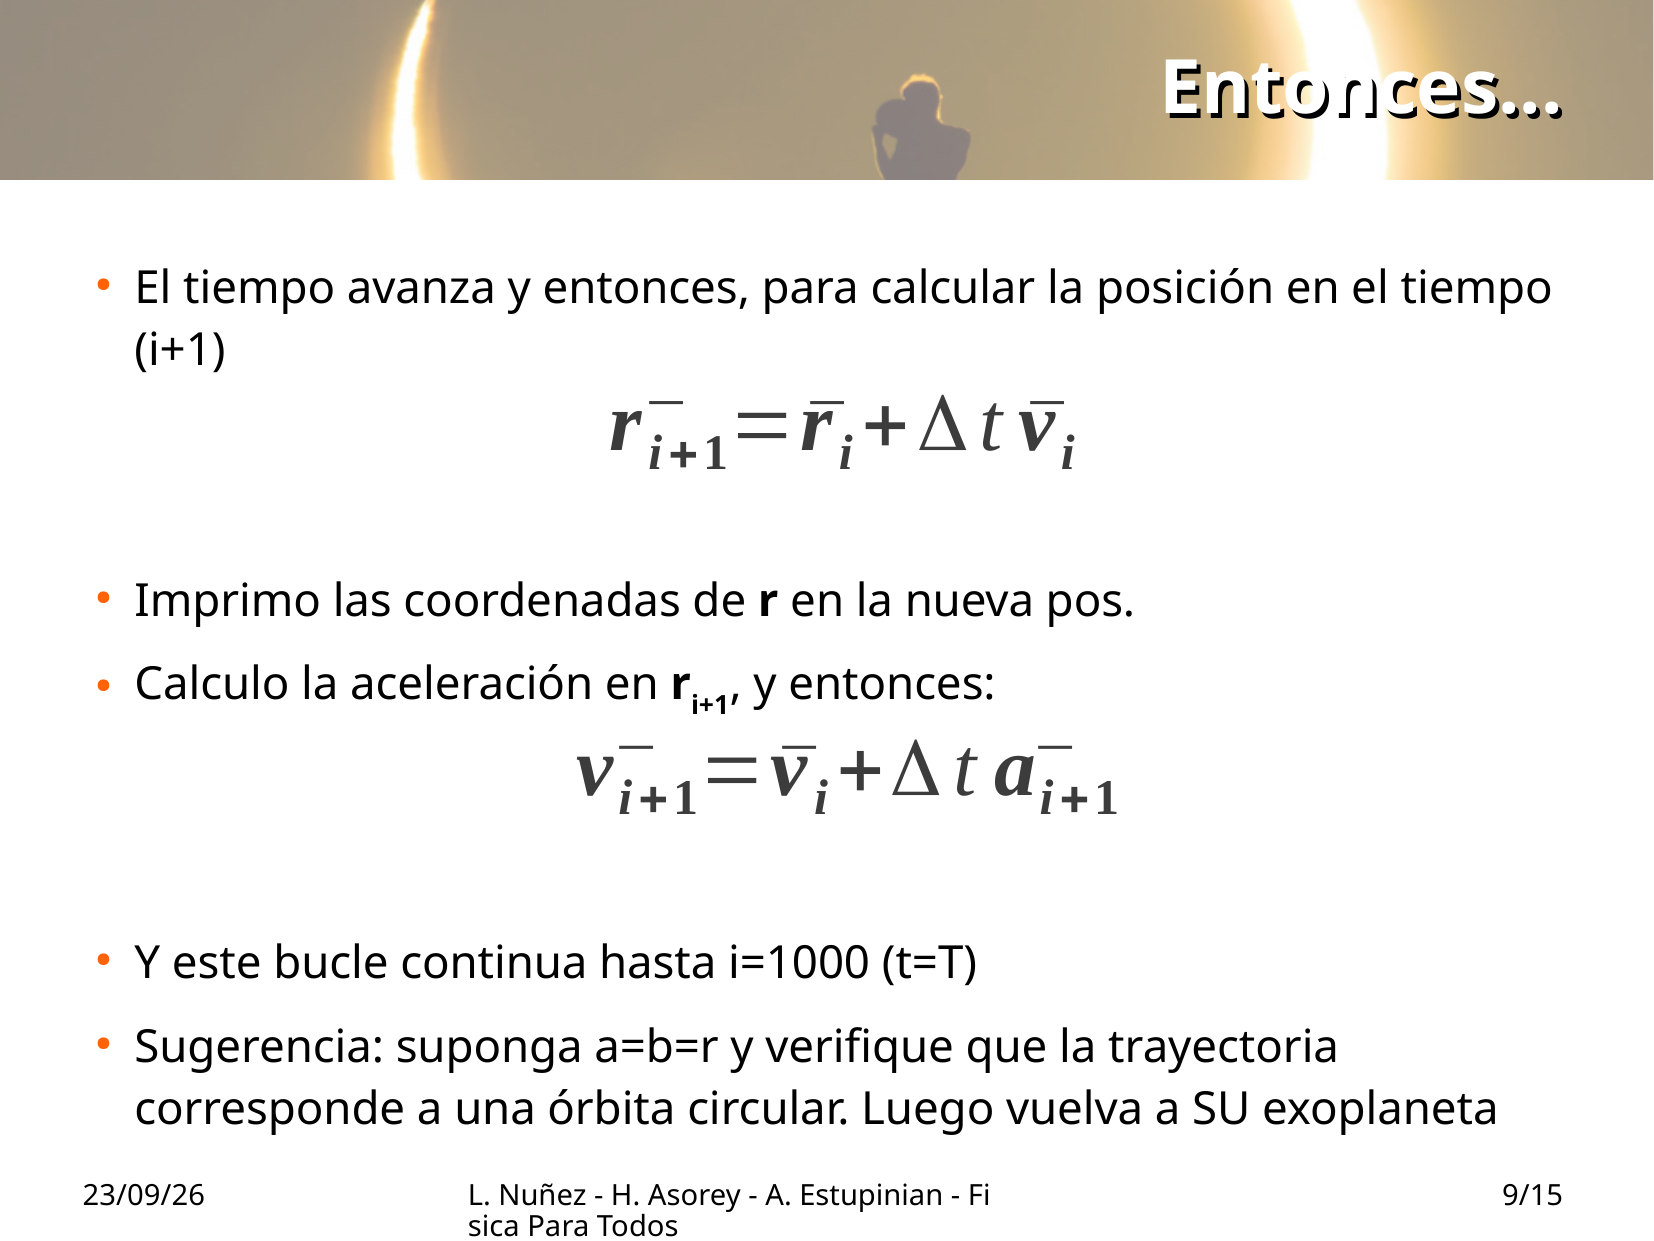

# Entonces...
El tiempo avanza y entonces, para calcular la posición en el tiempo (i+1)
Imprimo las coordenadas de r en la nueva pos.
Calculo la aceleración en ri+1, y entonces:
Y este bucle continua hasta i=1000 (t=T)
Sugerencia: suponga a=b=r y verifique que la trayectoria corresponde a una órbita circular. Luego vuelva a SU exoplaneta
L. Nuñez - H. Asorey - A. Estupinian - Fisica Para Todos
9